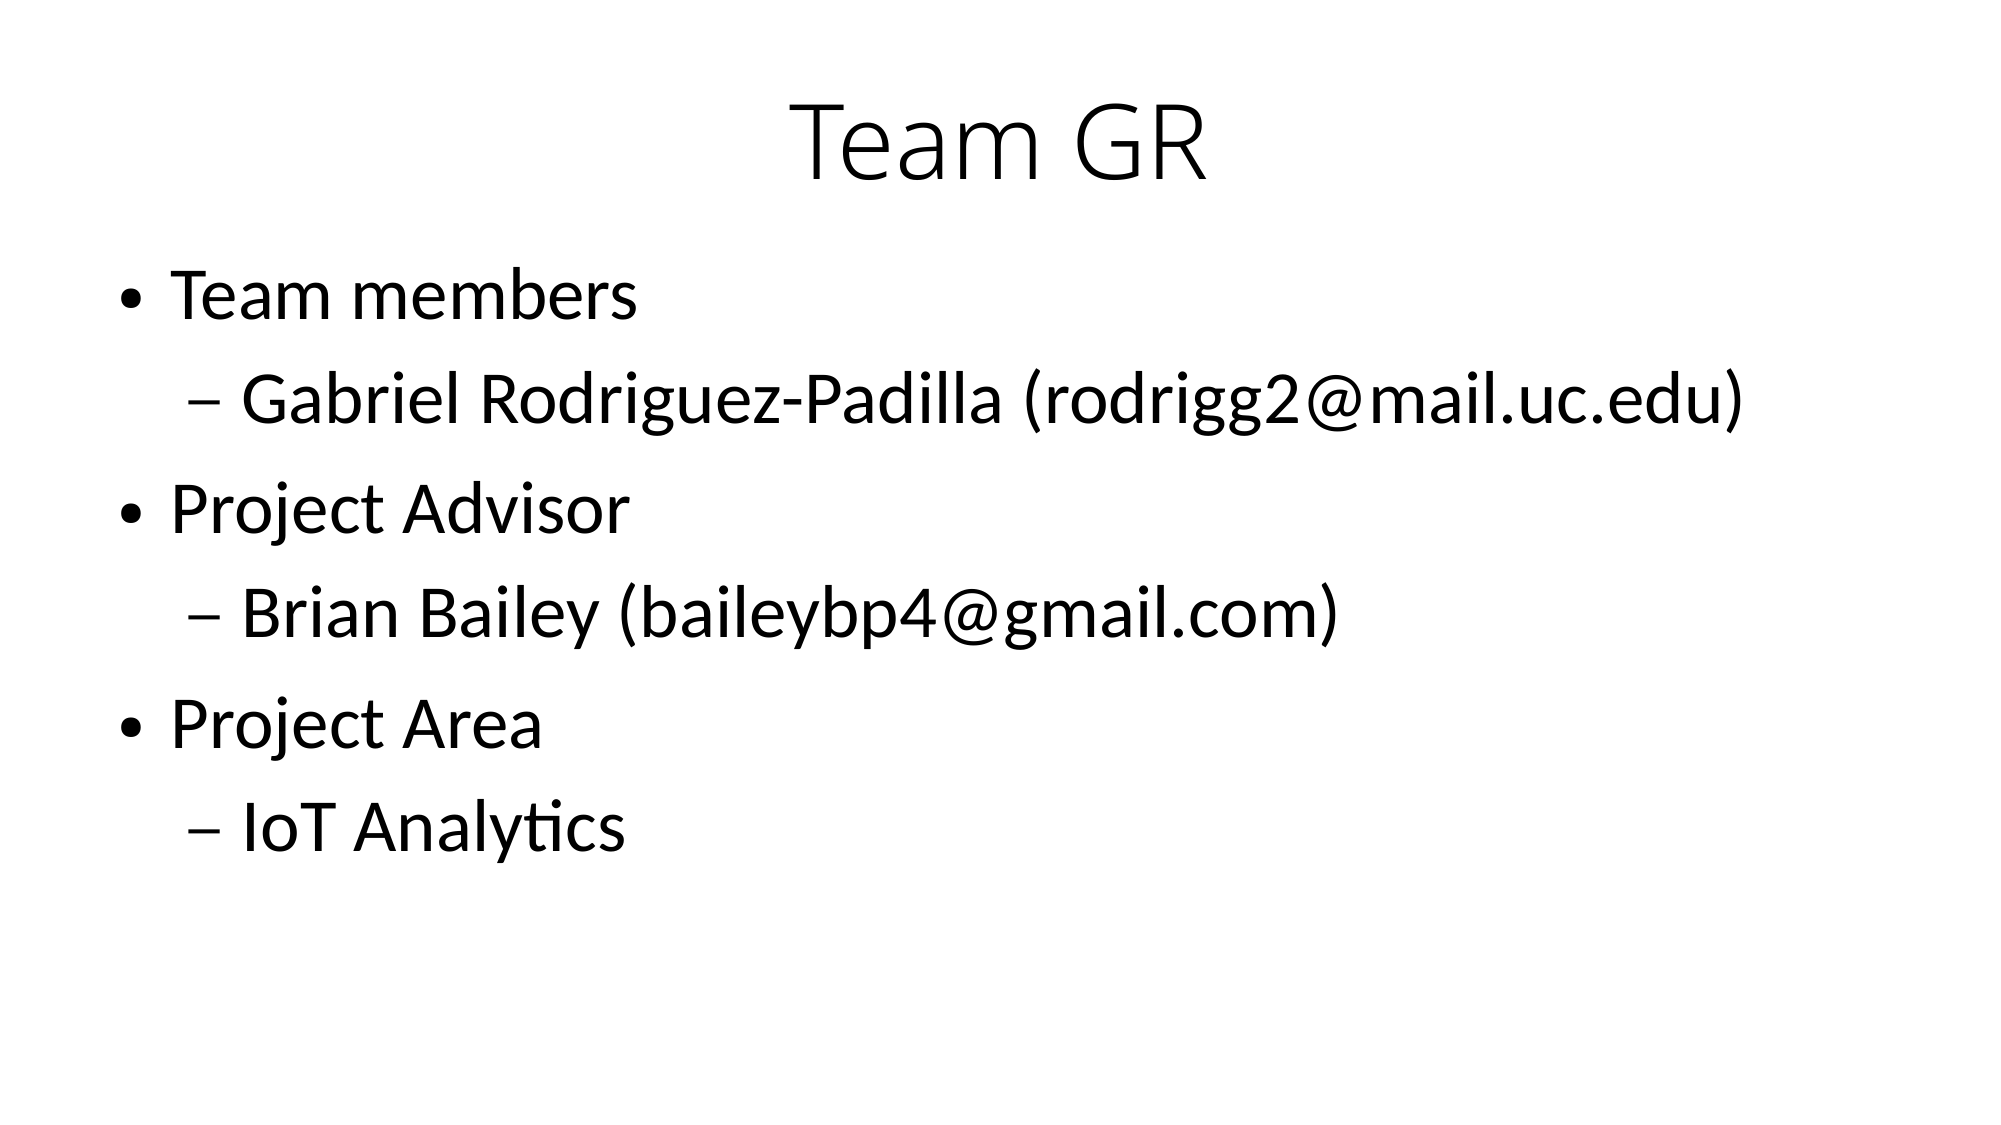

# Team GR
Team members
Gabriel Rodriguez-Padilla (rodrigg2@mail.uc.edu)
Project Advisor
Brian Bailey (baileybp4@gmail.com)
Project Area
IoT Analytics